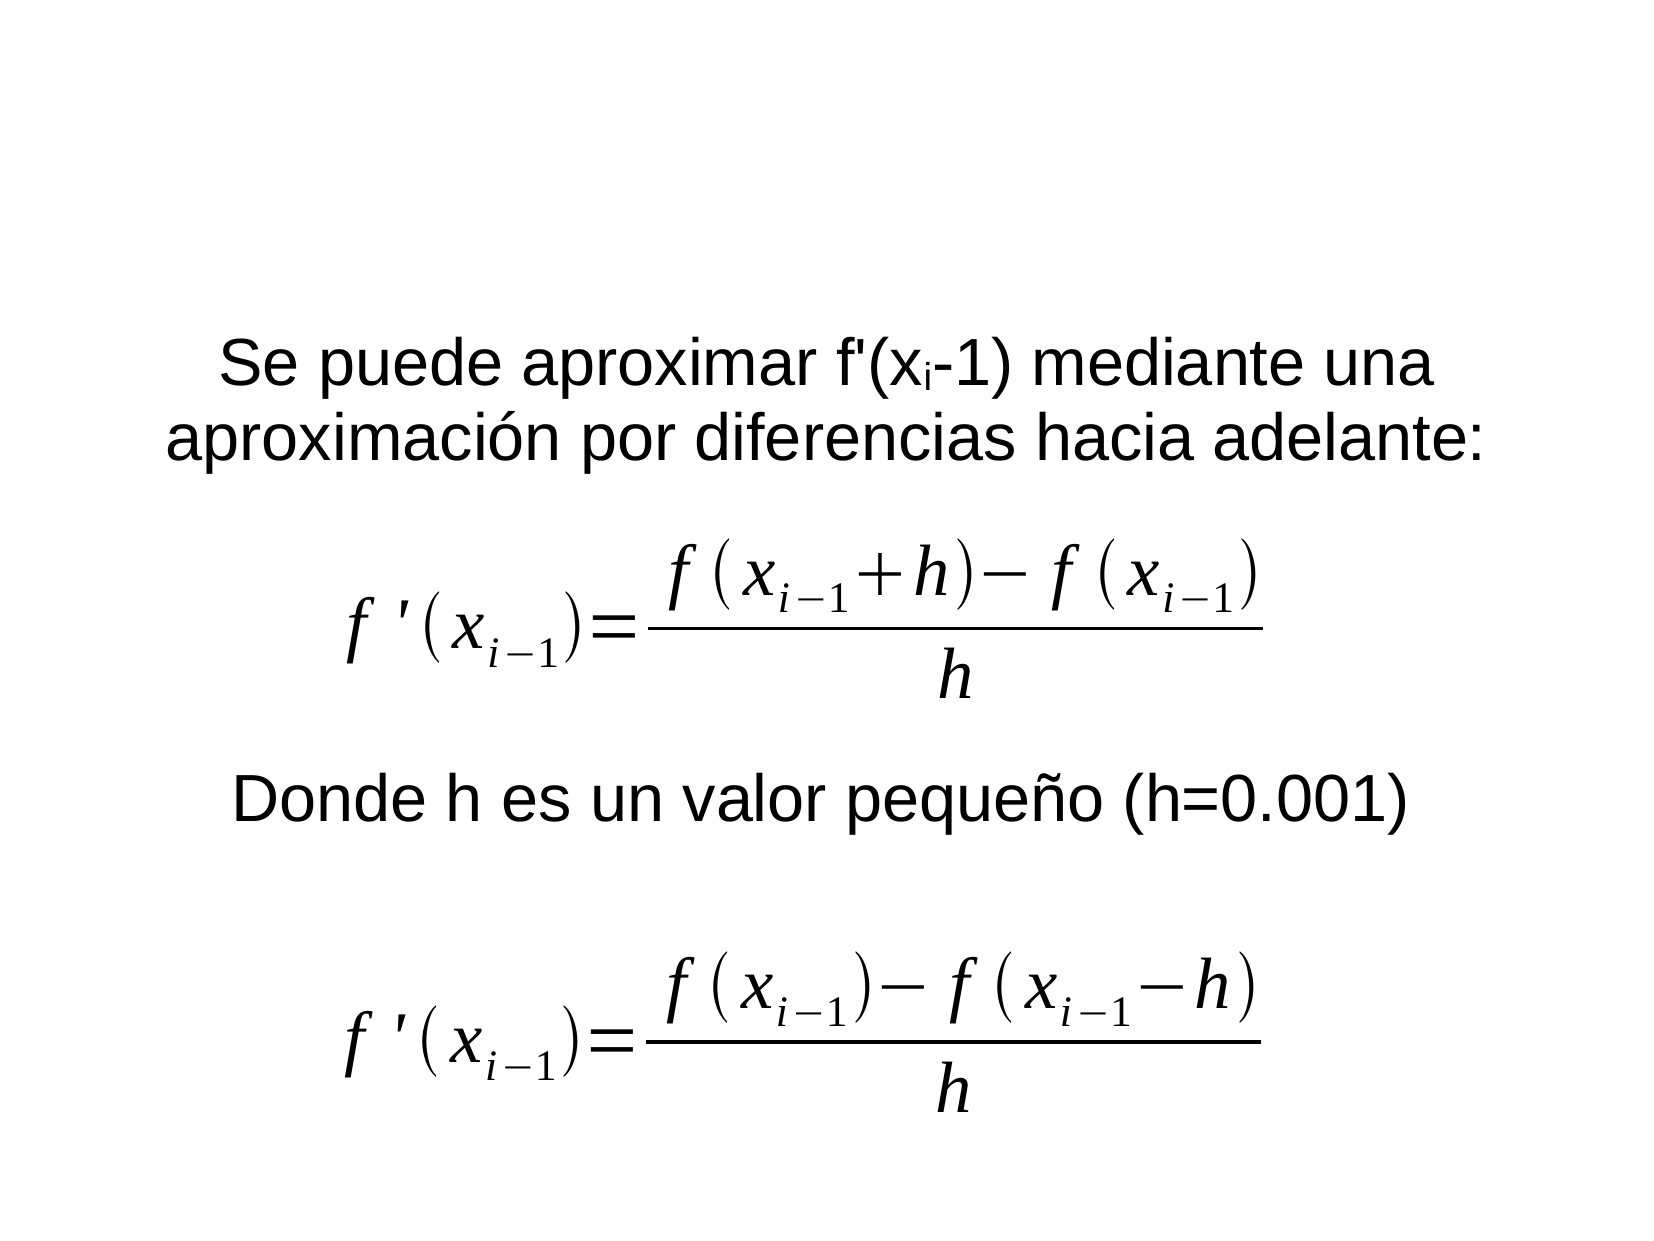

#
Se puede aproximar f'(xi-1) mediante una aproximación por diferencias hacia adelante:
Donde h es un valor pequeño (h=0.001)